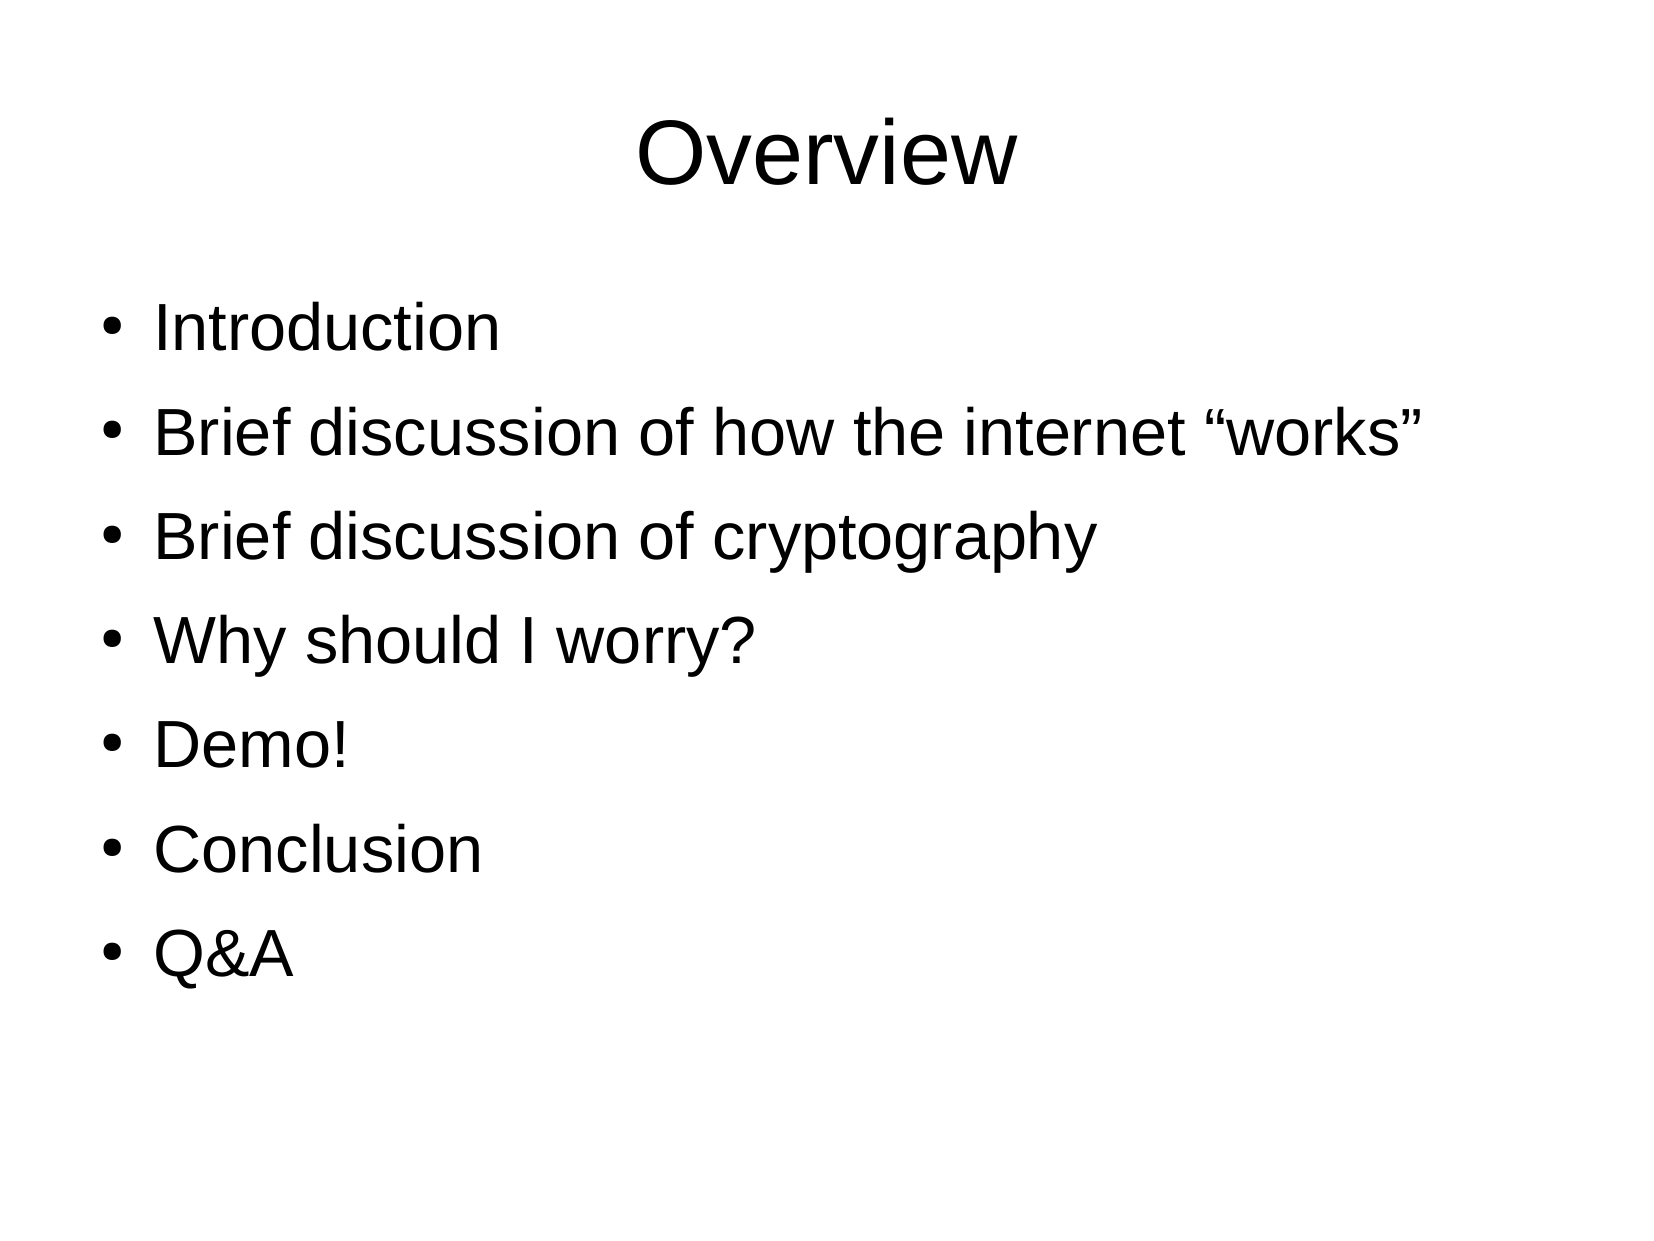

# Overview
Introduction
Brief discussion of how the internet “works”
Brief discussion of cryptography
Why should I worry?
Demo!
Conclusion
Q&A